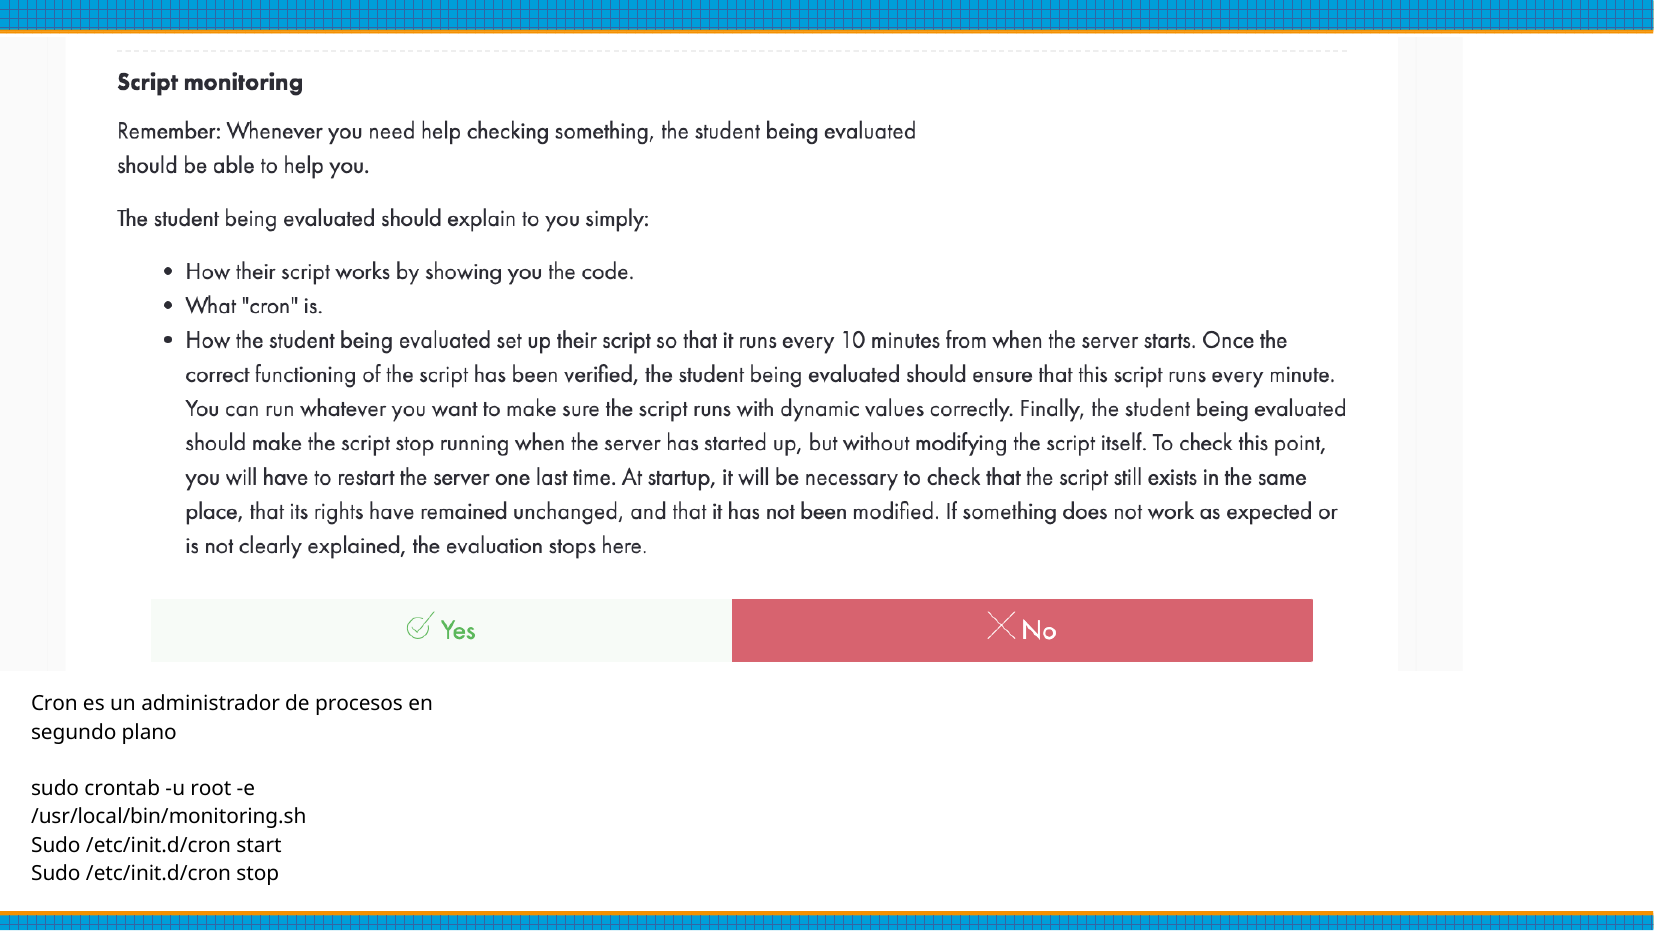

Cron es un administrador de procesos en segundo plano
sudo crontab -u root -e
/usr/local/bin/monitoring.sh
Sudo /etc/init.d/cron start
Sudo /etc/init.d/cron stop